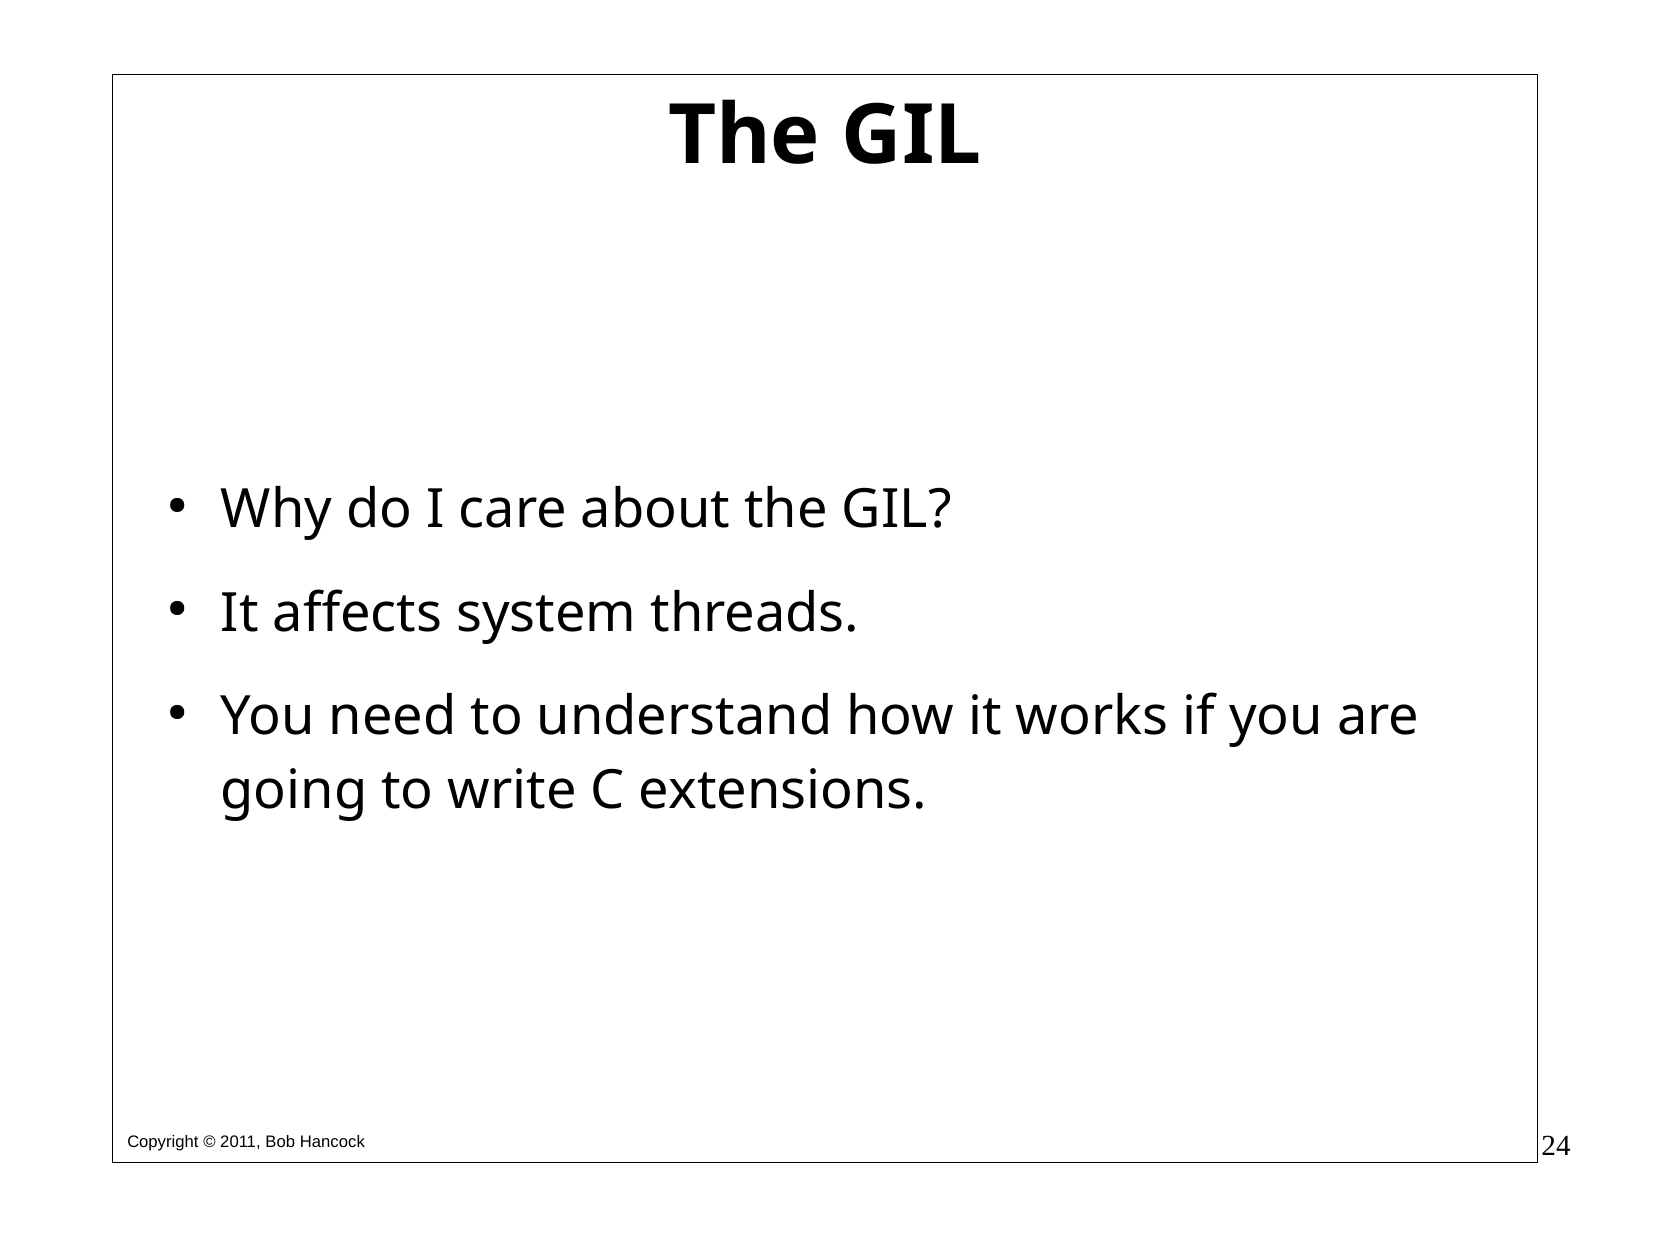

# The GIL
Why do I care about the GIL?
It affects system threads.
You need to understand how it works if you are going to write C extensions.
Copyright © 2011, Bob Hancock
24